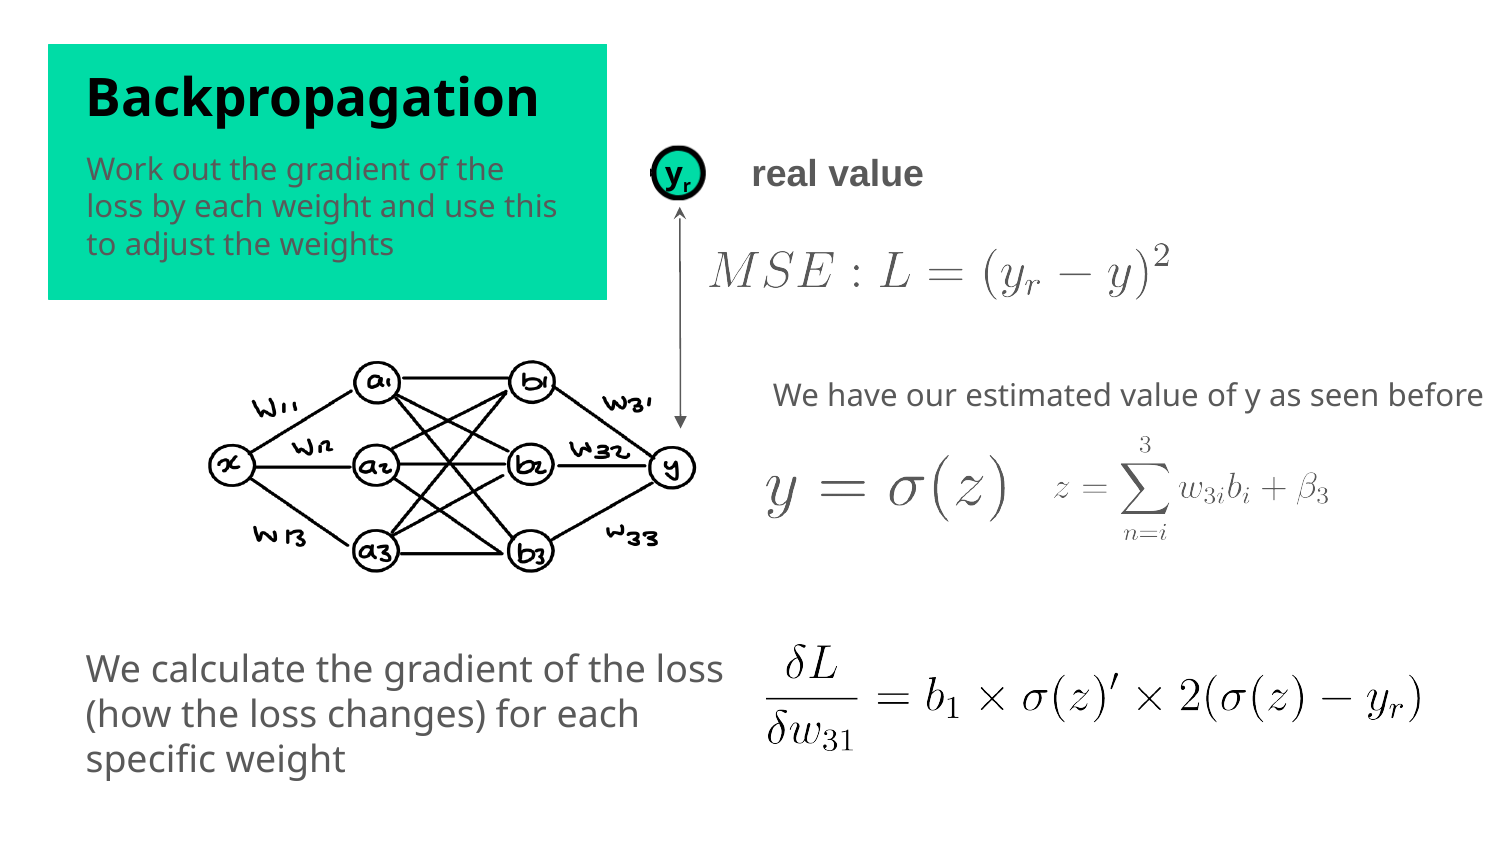

# Backpropagation
Work out the gradient of the loss by each weight and use this to adjust the weights
real value
yr
We have our estimated value of y as seen before
We calculate the gradient of the loss (how the loss changes) for each specific weight